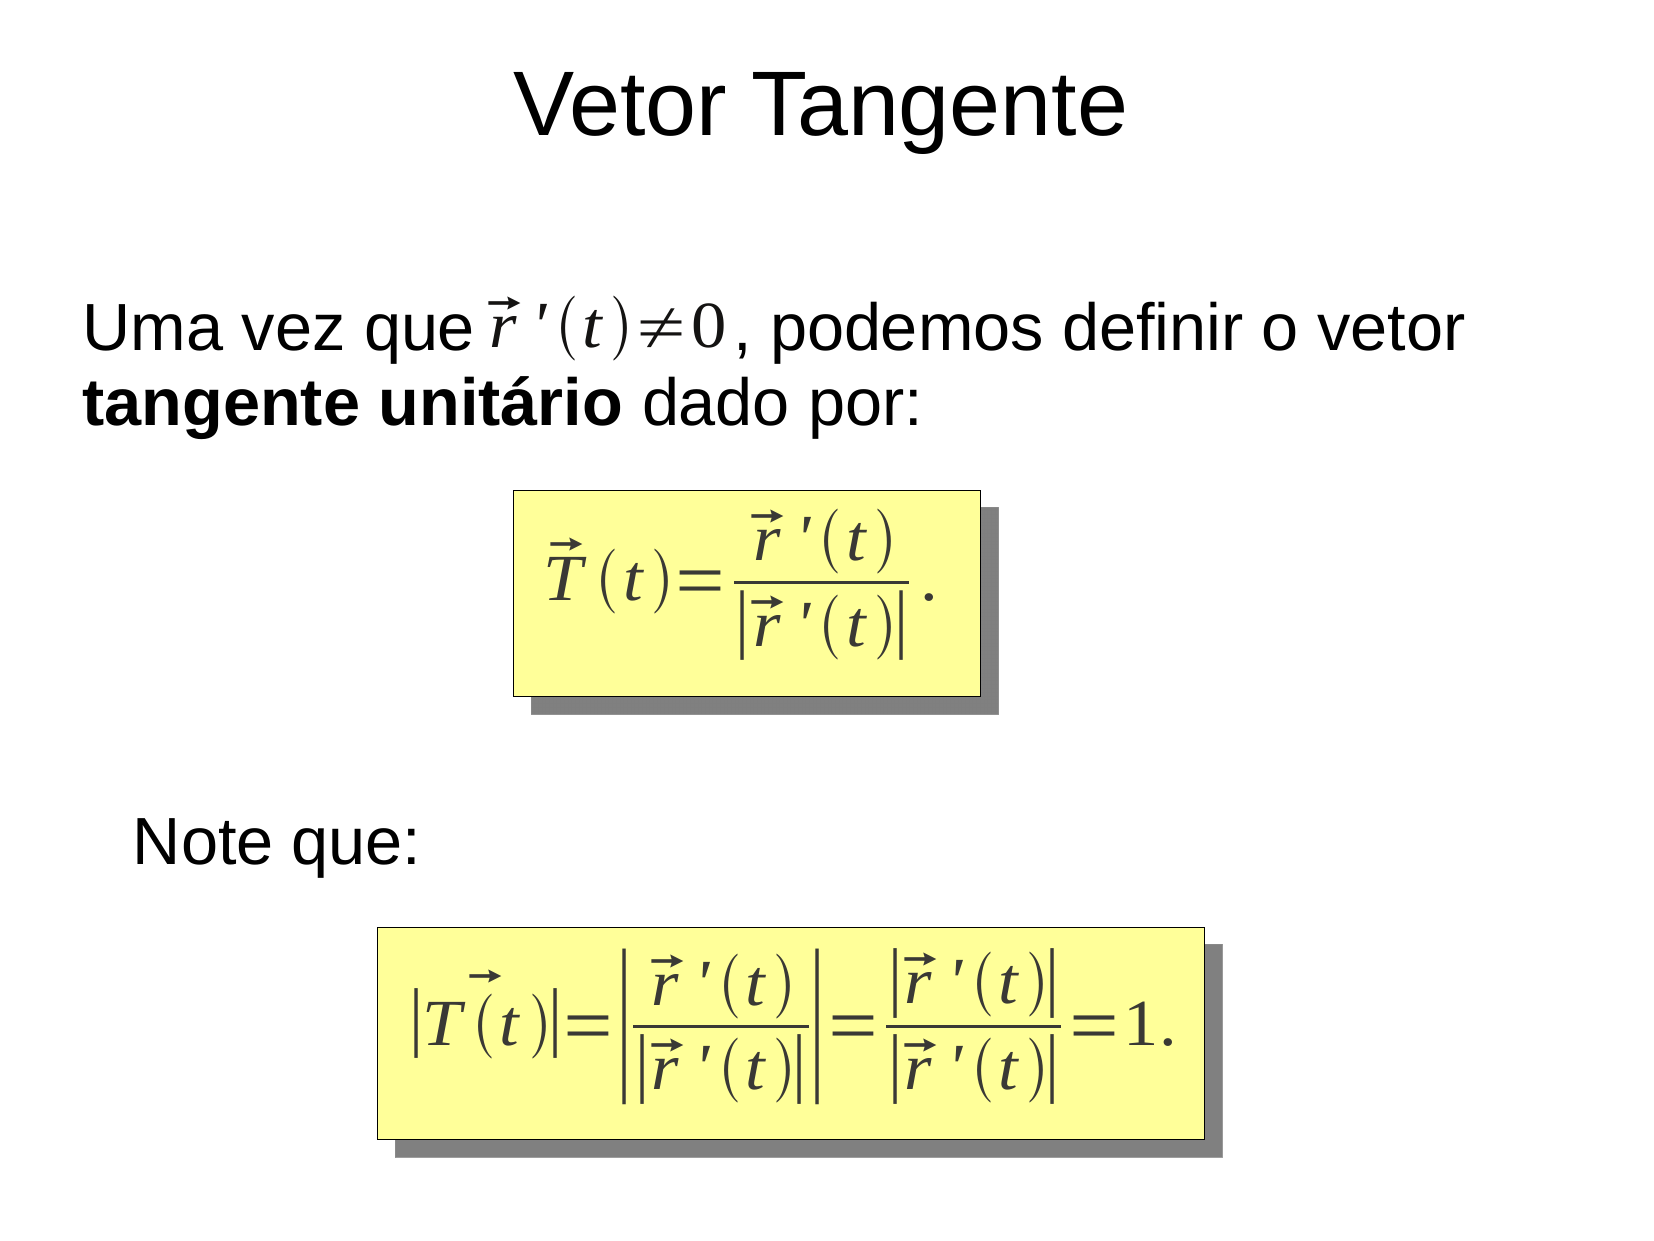

Vetor Tangente
# Uma vez que , podemos definir o vetor tangente unitário dado por:
Note que: